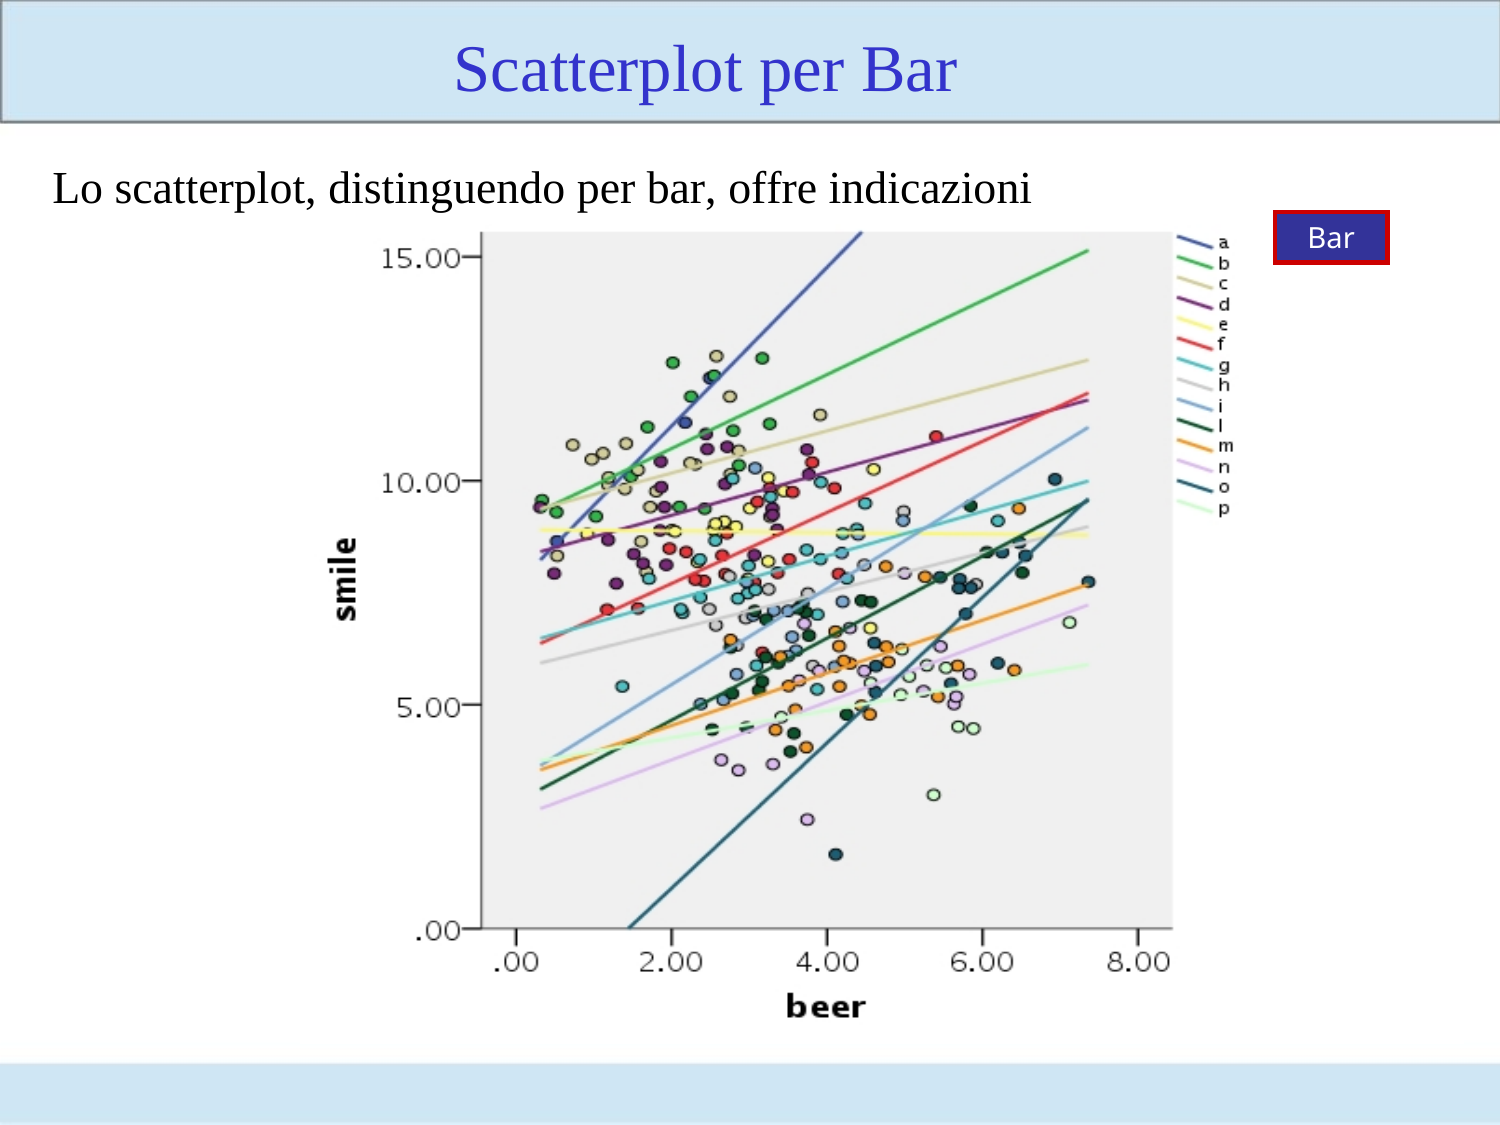

# Scatterplot per Bar
Lo scatterplot, distinguendo per bar, offre indicazioni
Bar
15